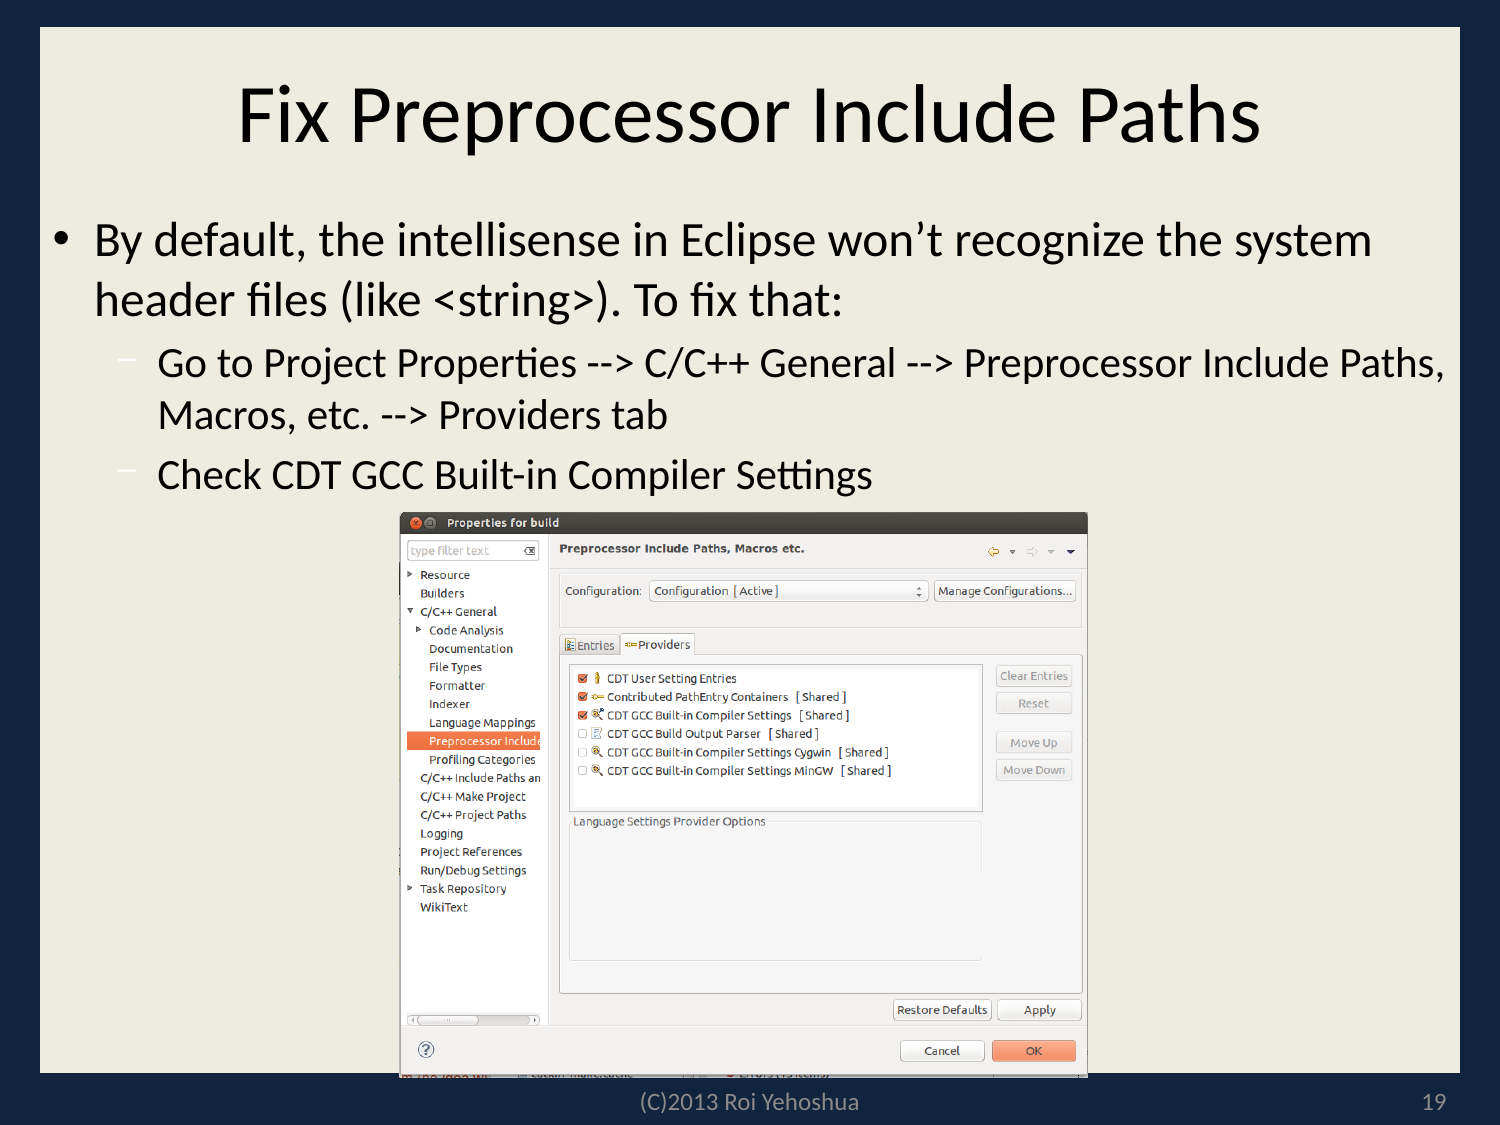

# Fix Preprocessor Include Paths
By default, the intellisense in Eclipse won’t recognize the system header files (like <string>). To fix that:
Go to Project Properties --> C/C++ General --> Preprocessor Include Paths, Macros, etc. --> Providers tab
Check CDT GCC Built-in Compiler Settings
(C)2013 Roi Yehoshua